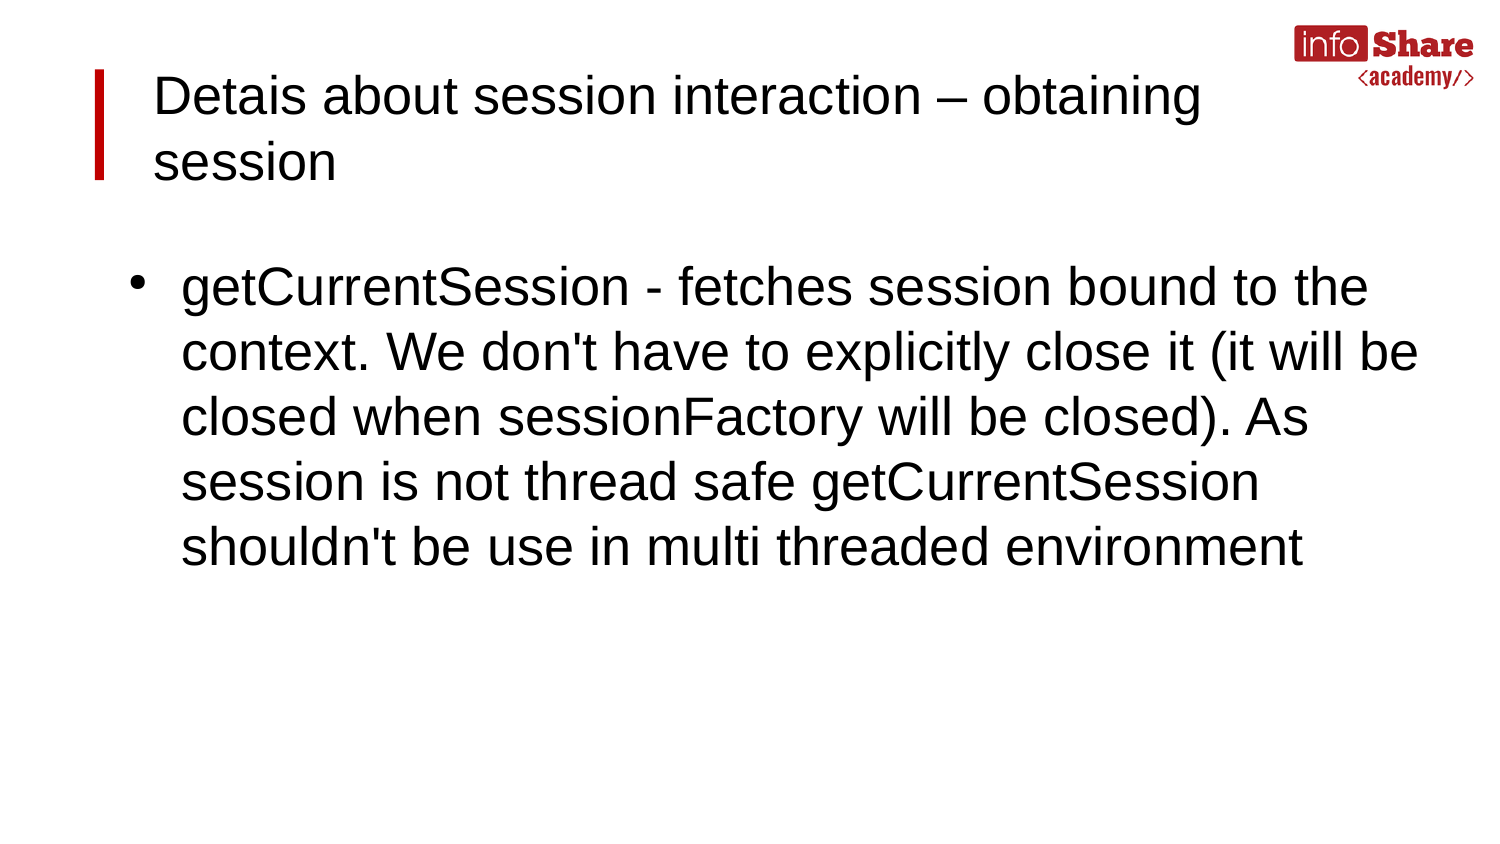

# Detais about session interaction – obtaining session
getCurrentSession - fetches session bound to the context. We don't have to explicitly close it (it will be closed when sessionFactory will be closed). As session is not thread safe getCurrentSession shouldn't be use in multi threaded environment